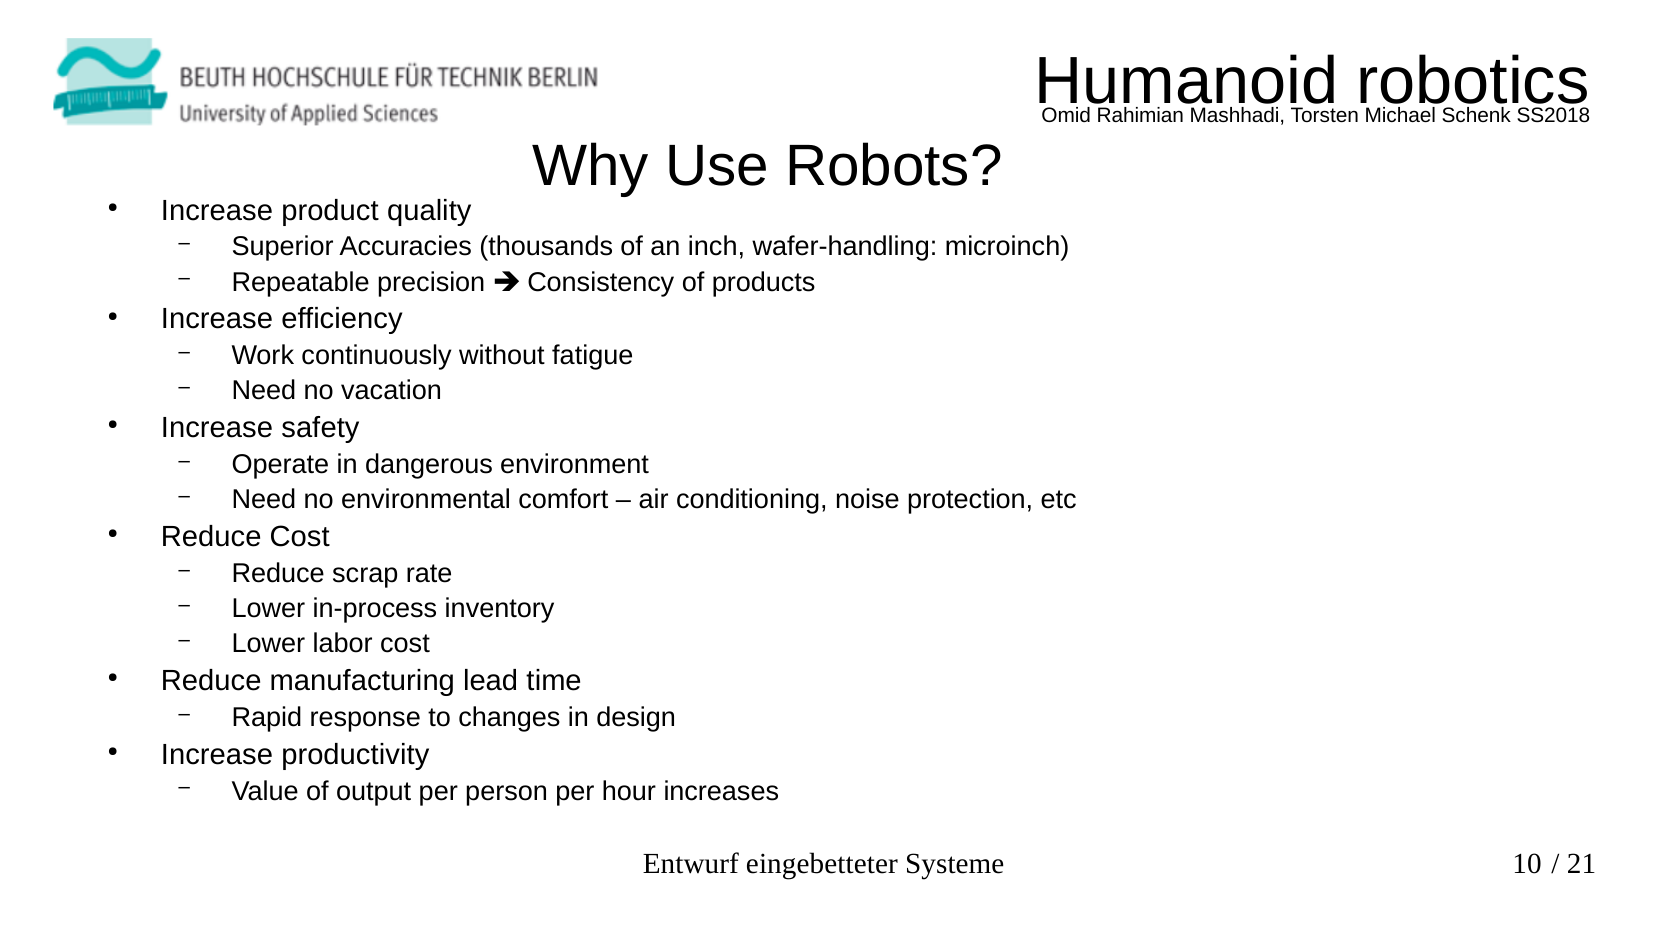

#
Humanoid robotics
Why Use Robots?
Omid Rahimian Mashhadi, Torsten Michael Schenk SS2018
Increase product quality
Superior Accuracies (thousands of an inch, wafer-handling: microinch)
Repeatable precision  Consistency of products
Increase efficiency
Work continuously without fatigue
Need no vacation
Increase safety
Operate in dangerous environment
Need no environmental comfort – air conditioning, noise protection, etc
Reduce Cost
Reduce scrap rate
Lower in-process inventory
Lower labor cost
Reduce manufacturing lead time
Rapid response to changes in design
Increase productivity
Value of output per person per hour increases
 / 21
Entwurf eingebetteter Systeme
10